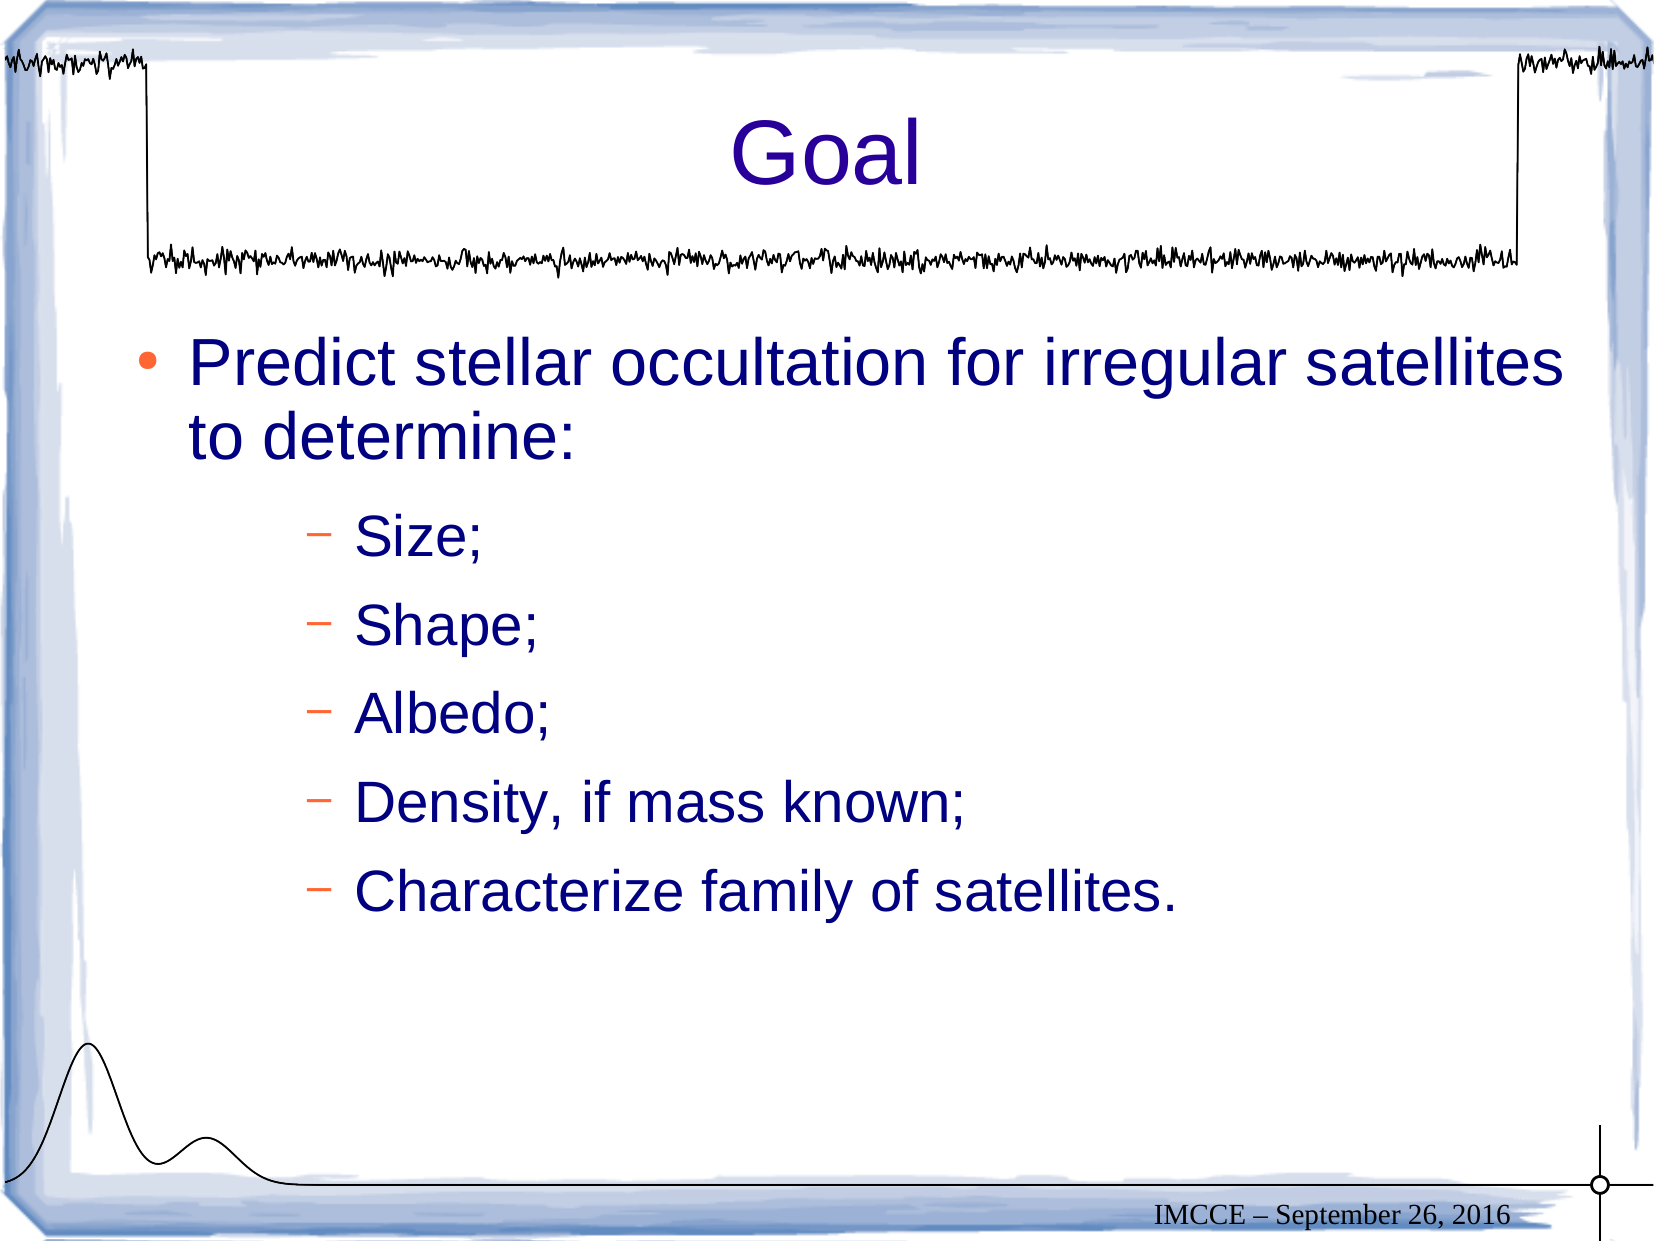

# Goal
Predict stellar occultation for irregular satellites to determine:
Size;
Shape;
Albedo;
Density, if mass known;
Characterize family of satellites.